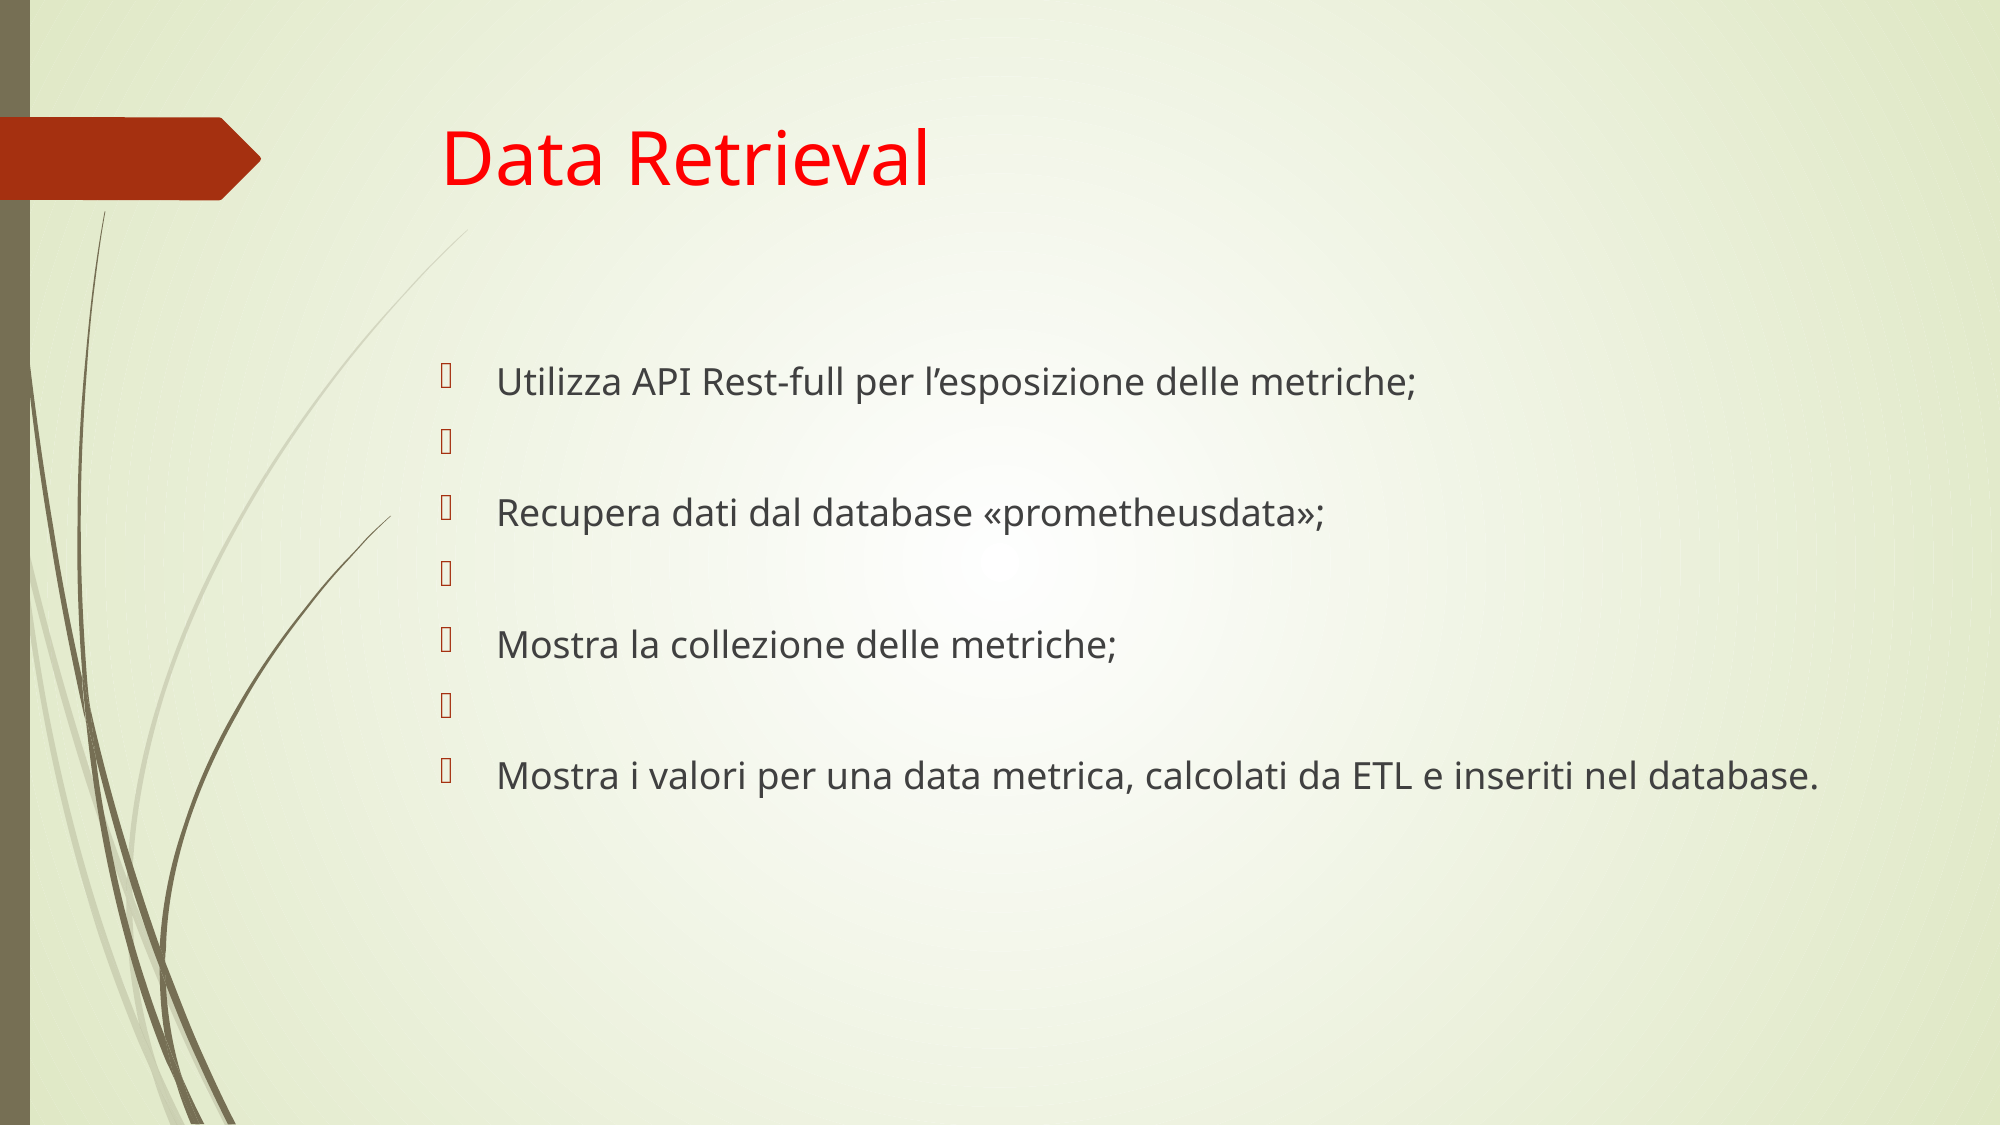

# Data Retrieval
Utilizza API Rest-full per l’esposizione delle metriche;
Recupera dati dal database «prometheusdata»;
Mostra la collezione delle metriche;
Mostra i valori per una data metrica, calcolati da ETL e inseriti nel database.